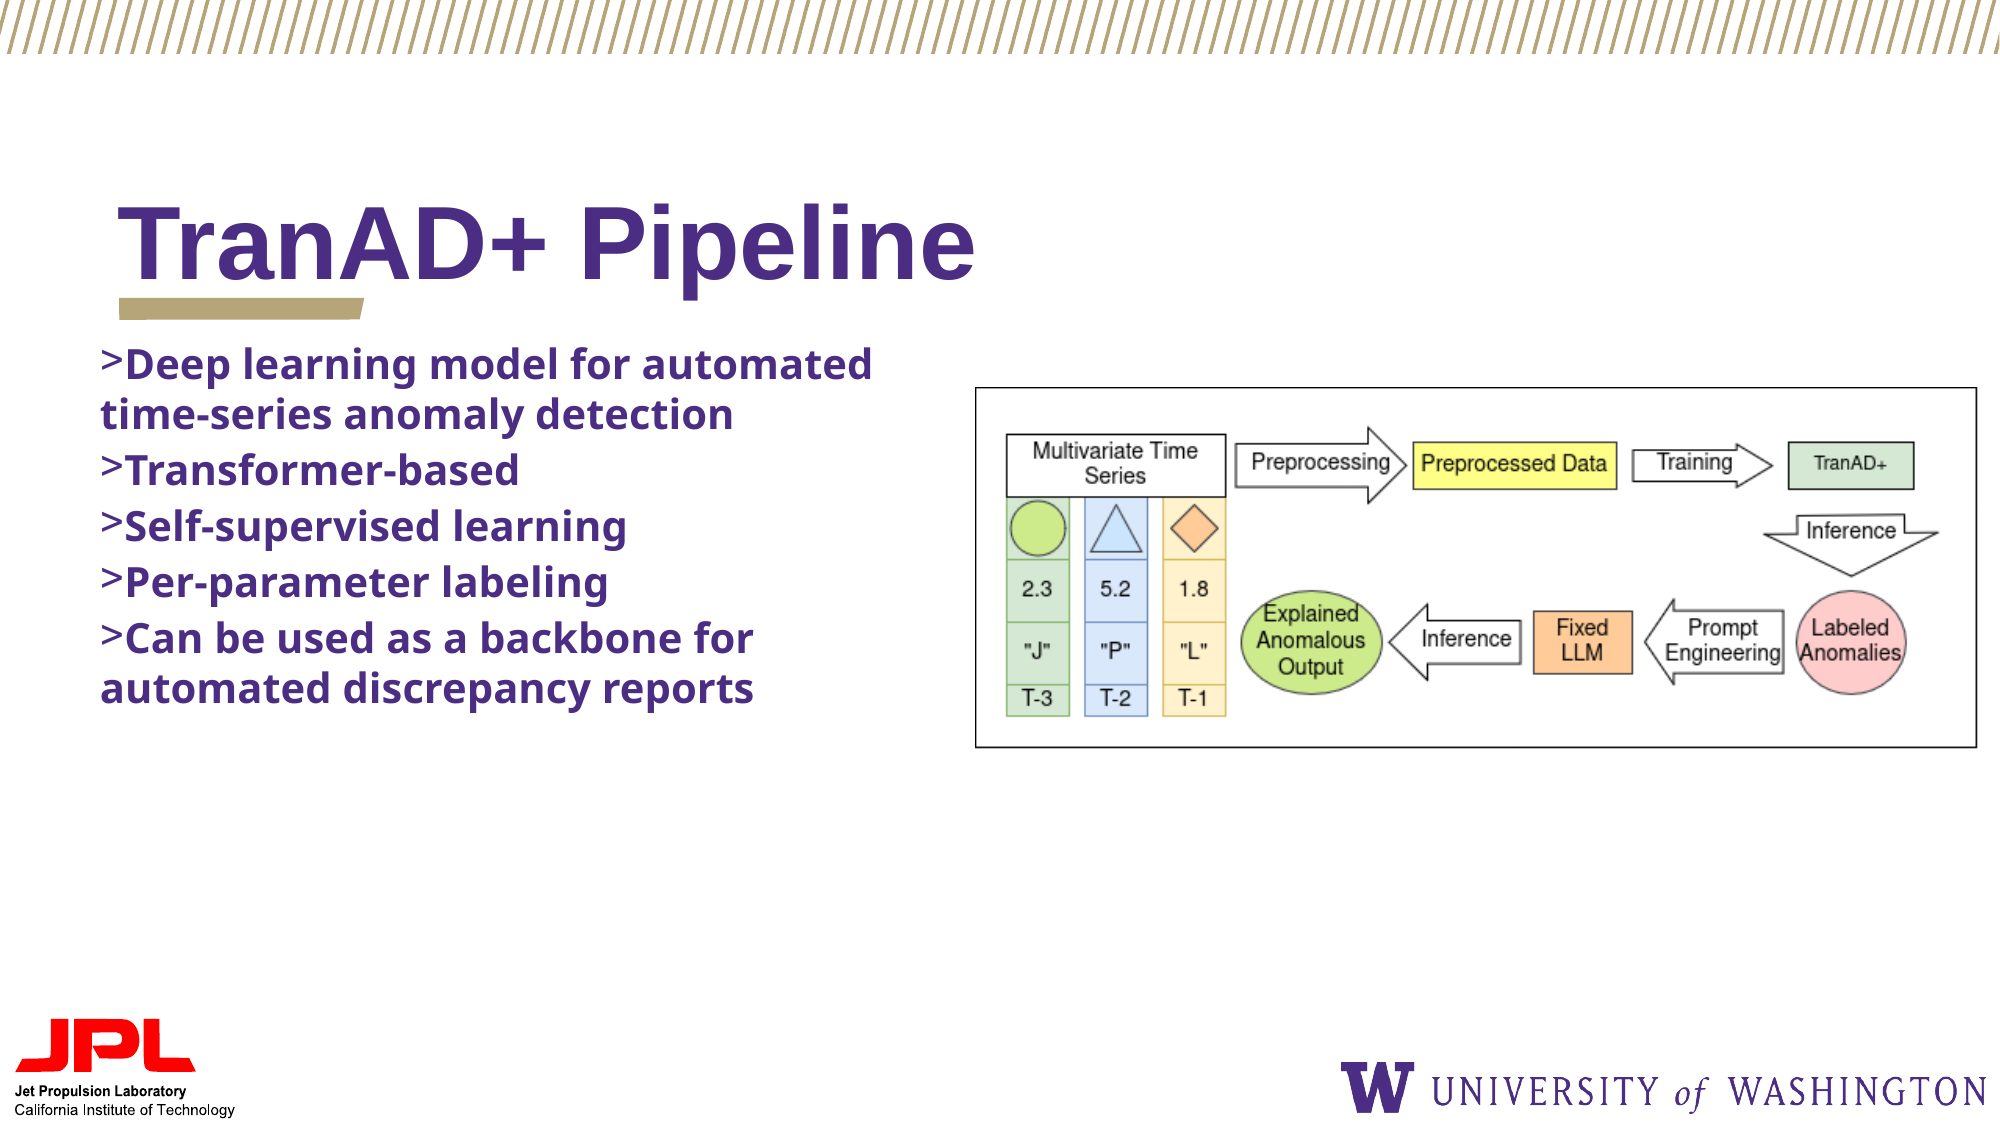

# TranAD+ Pipeline
Deep learning model for automated time-series anomaly detection
Transformer-based
Self-supervised learning
Per-parameter labeling
Can be used as a backbone for automated discrepancy reports